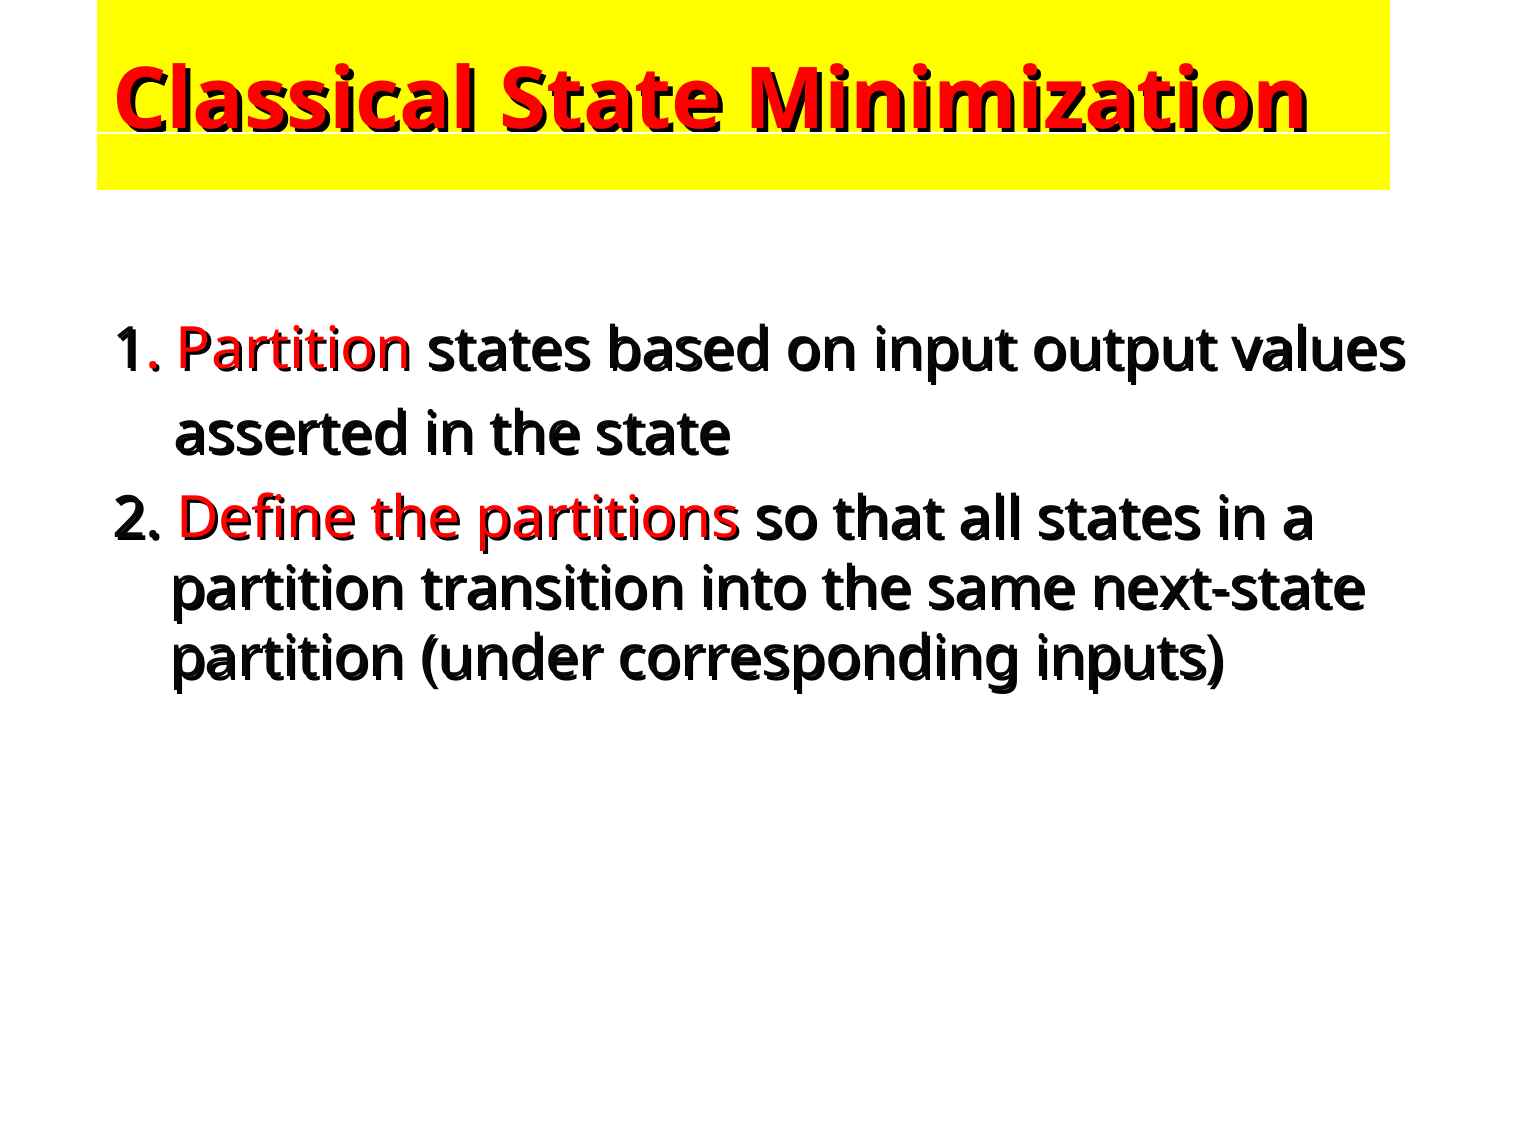

# Classical State Minimization
1. Partition states based on input output values
 asserted in the state
2. Define the partitions so that all states in a partition transition into the same next-state partition (under corresponding inputs)